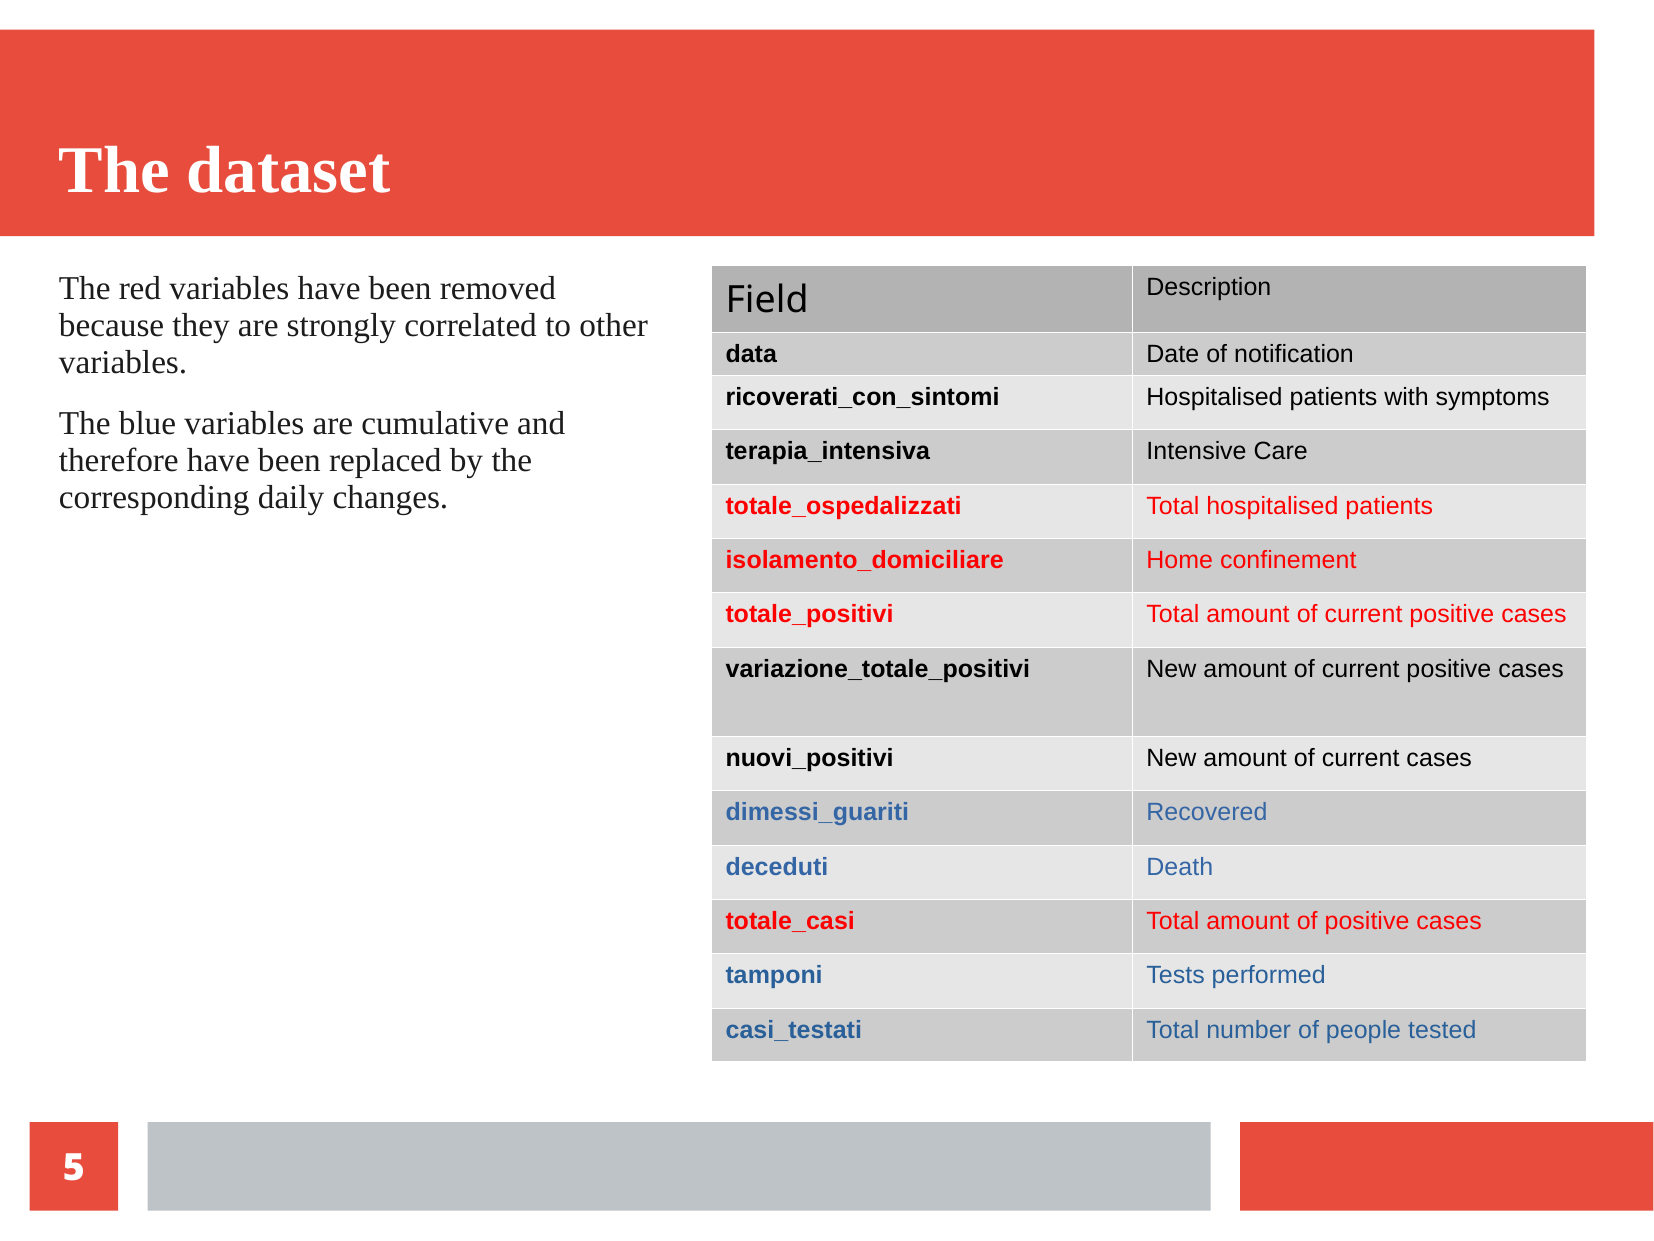

# The dataset
| Field | Description |
| --- | --- |
| data | Date of notification |
| ricoverati\_con\_sintomi | Hospitalised patients with symptoms |
| terapia\_intensiva | Intensive Care |
| totale\_ospedalizzati | Total hospitalised patients |
| isolamento\_domiciliare | Home confinement |
| totale\_positivi | Total amount of current positive cases |
| variazione\_totale\_positivi | New amount of current positive cases |
| nuovi\_positivi | New amount of current cases |
| dimessi\_guariti | Recovered |
| deceduti | Death |
| totale\_casi | Total amount of positive cases |
| tamponi | Tests performed |
| casi\_testati | Total number of people tested |
The red variables have been removed because they are strongly correlated to other variables.
The blue variables are cumulative and therefore have been replaced by the corresponding daily changes.
5